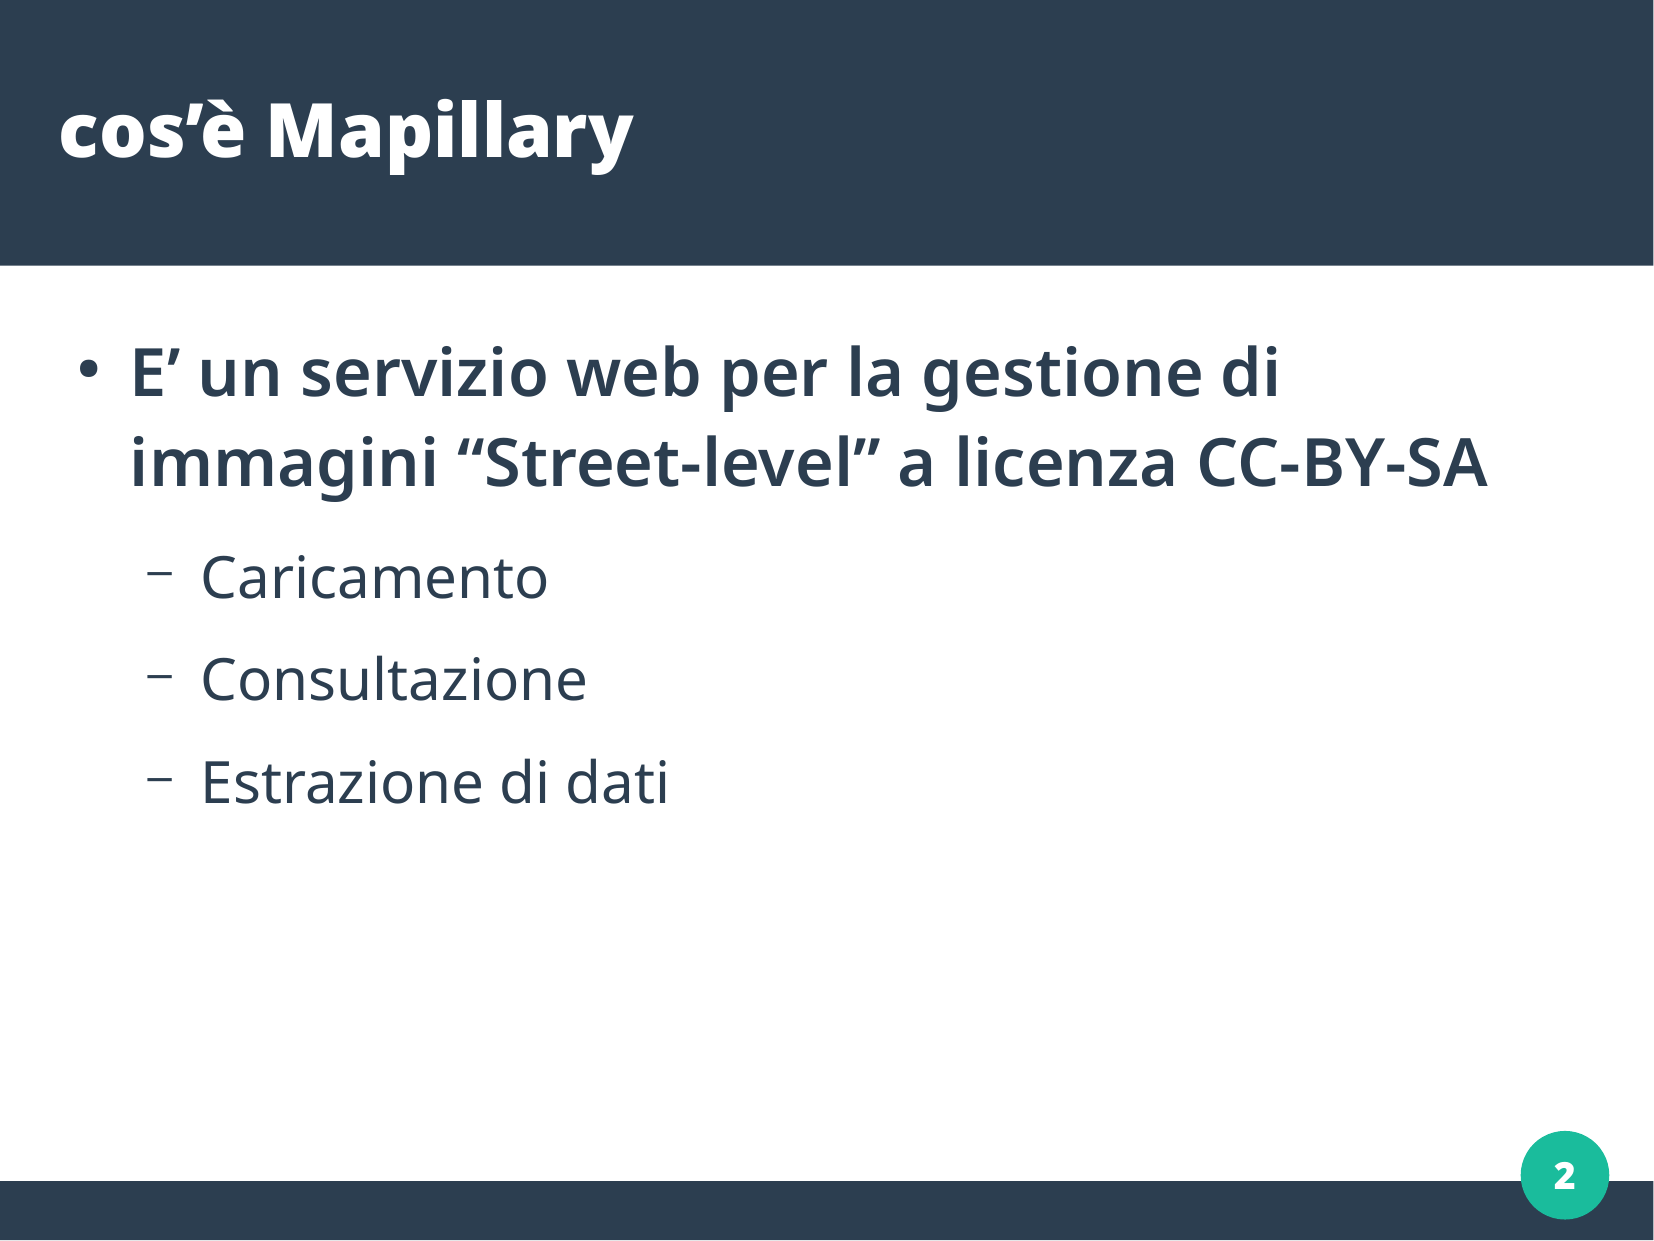

# cos’è Mapillary
E’ un servizio web per la gestione di immagini “Street-level” a licenza CC-BY-SA
Caricamento
Consultazione
Estrazione di dati